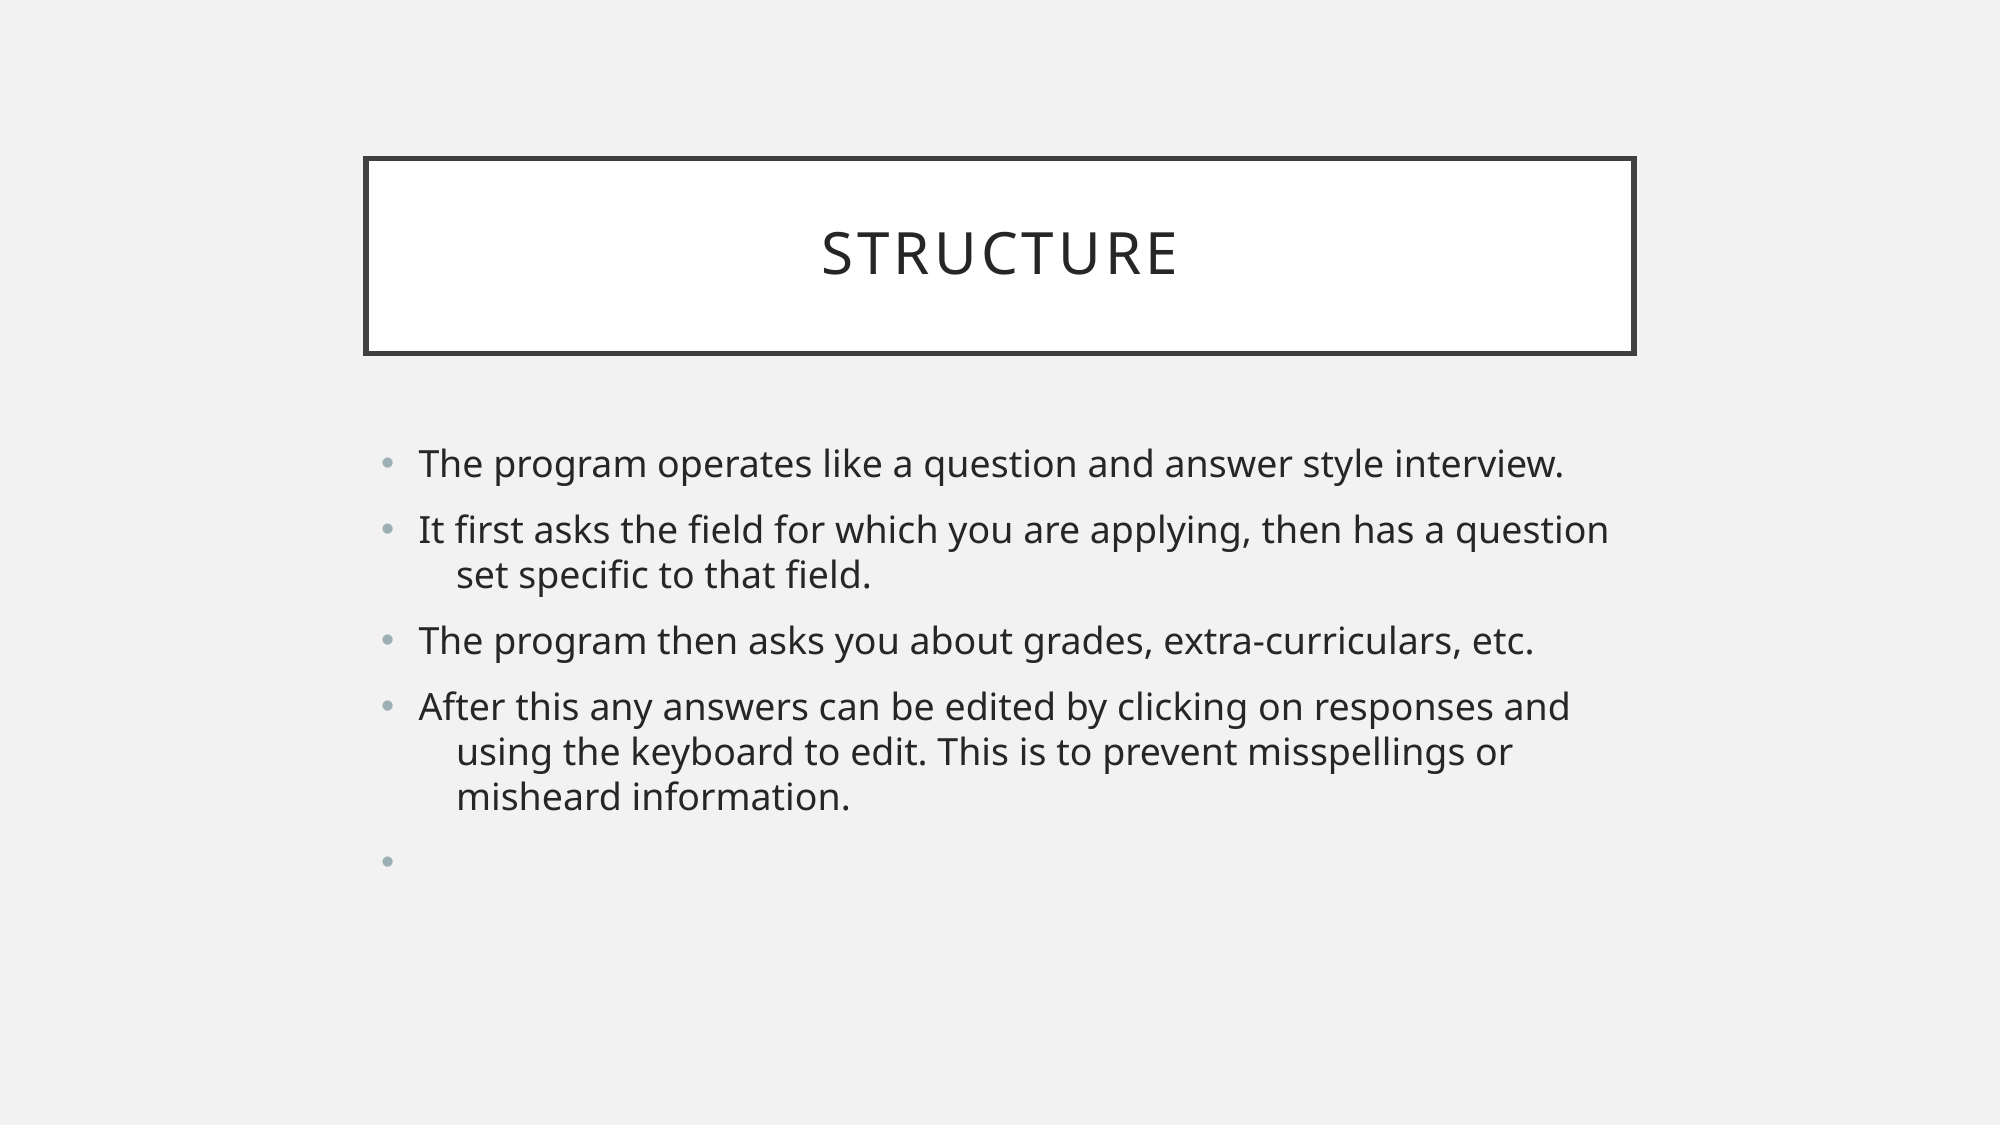

# Structure
The program operates like a question and answer style interview.
It first asks the field for which you are applying, then has a question set specific to that field.
The program then asks you about grades, extra-curriculars, etc.
After this any answers can be edited by clicking on responses and using the keyboard to edit. This is to prevent misspellings or misheard information.